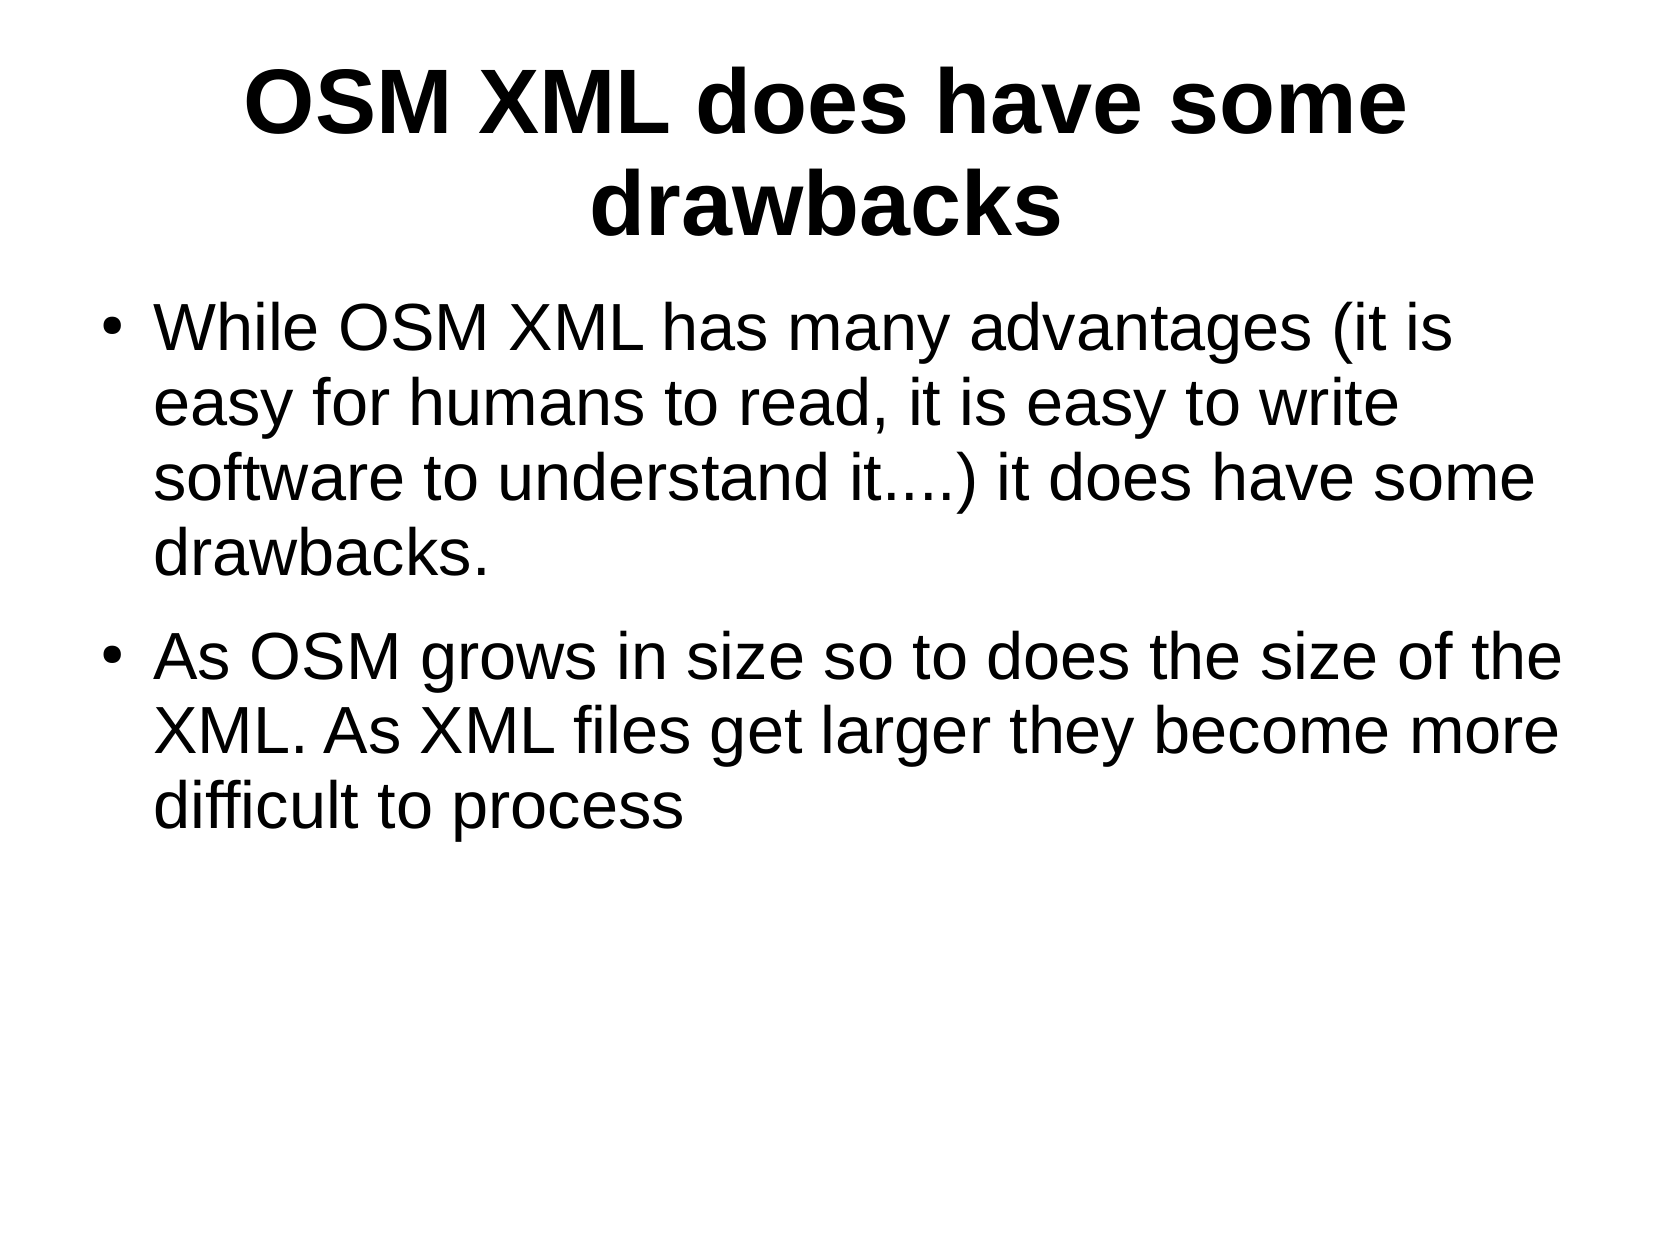

# OSM XML does have some drawbacks
While OSM XML has many advantages (it is easy for humans to read, it is easy to write software to understand it....) it does have some drawbacks.
As OSM grows in size so to does the size of the XML. As XML files get larger they become more difficult to process